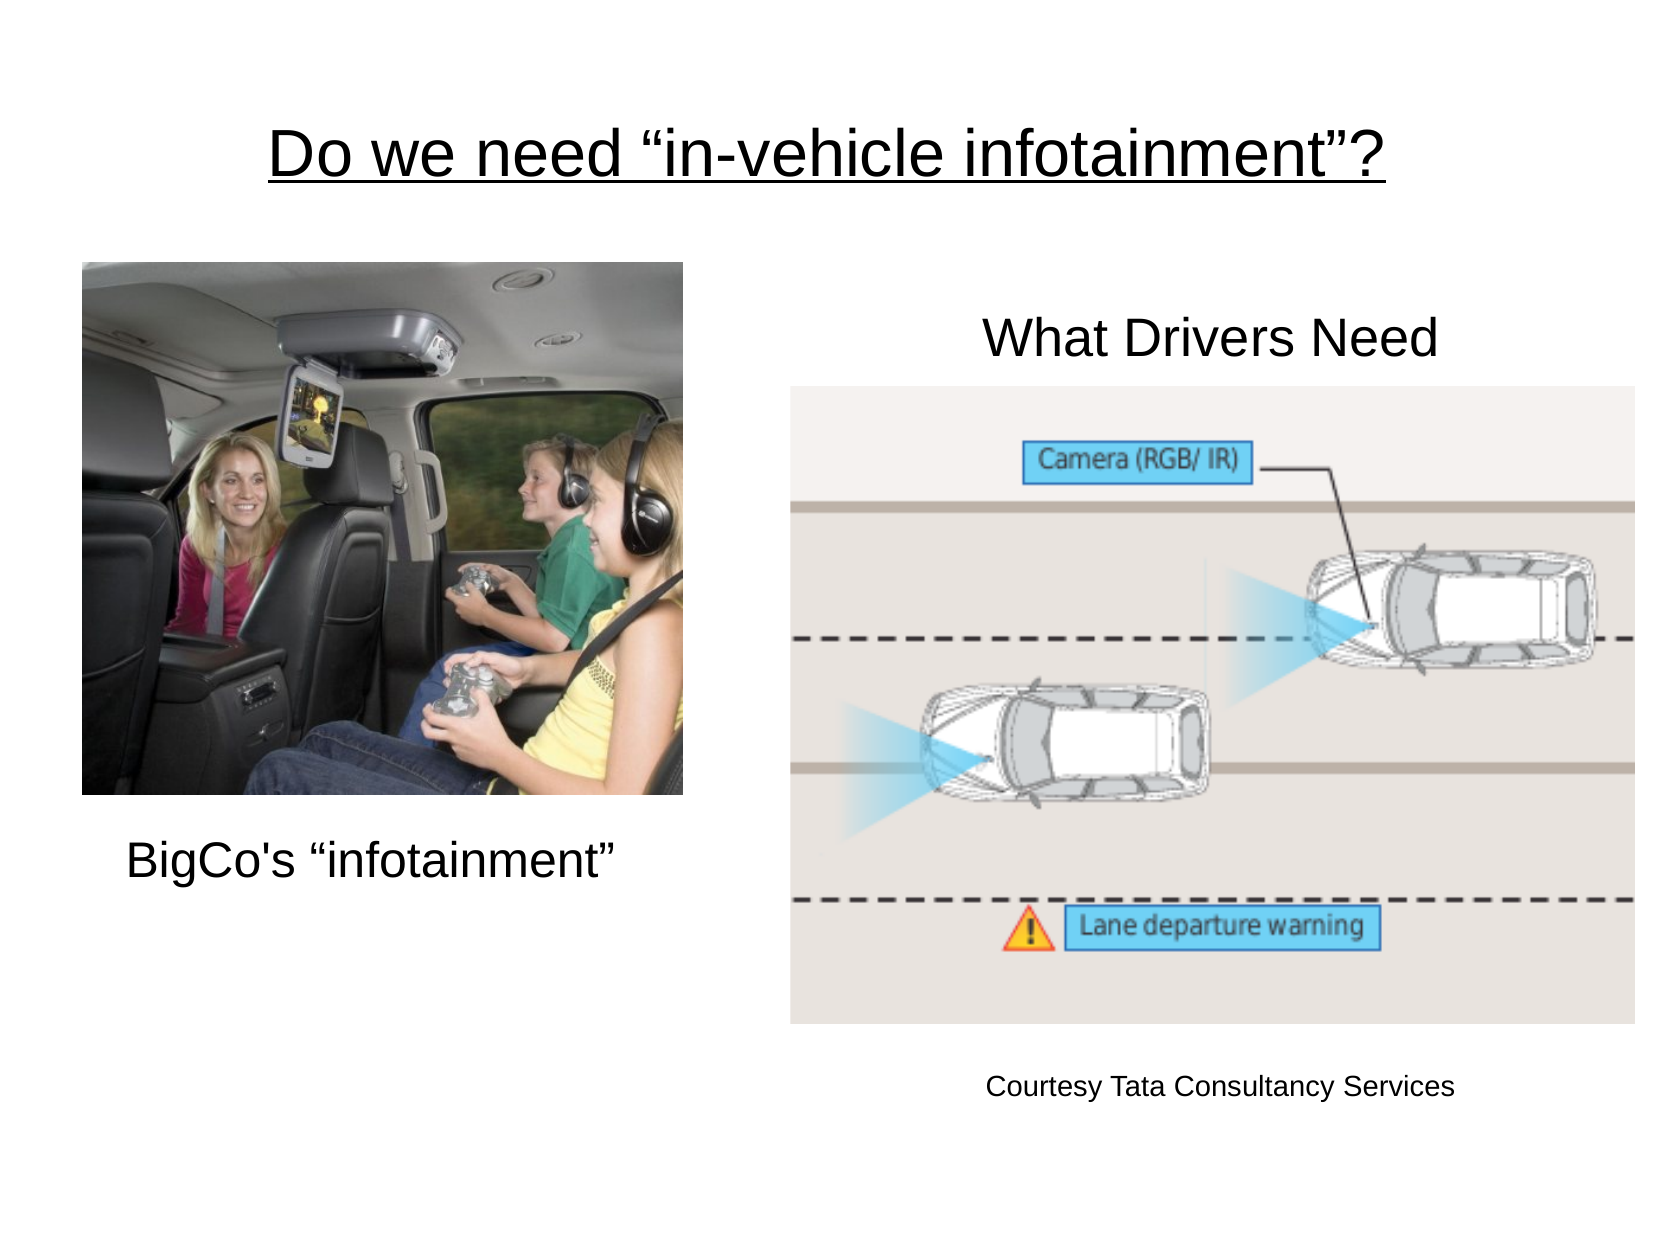

# Do we need “in-vehicle infotainment”?
What Drivers Need
BigCo's “infotainment”
Courtesy Tata Consultancy Services